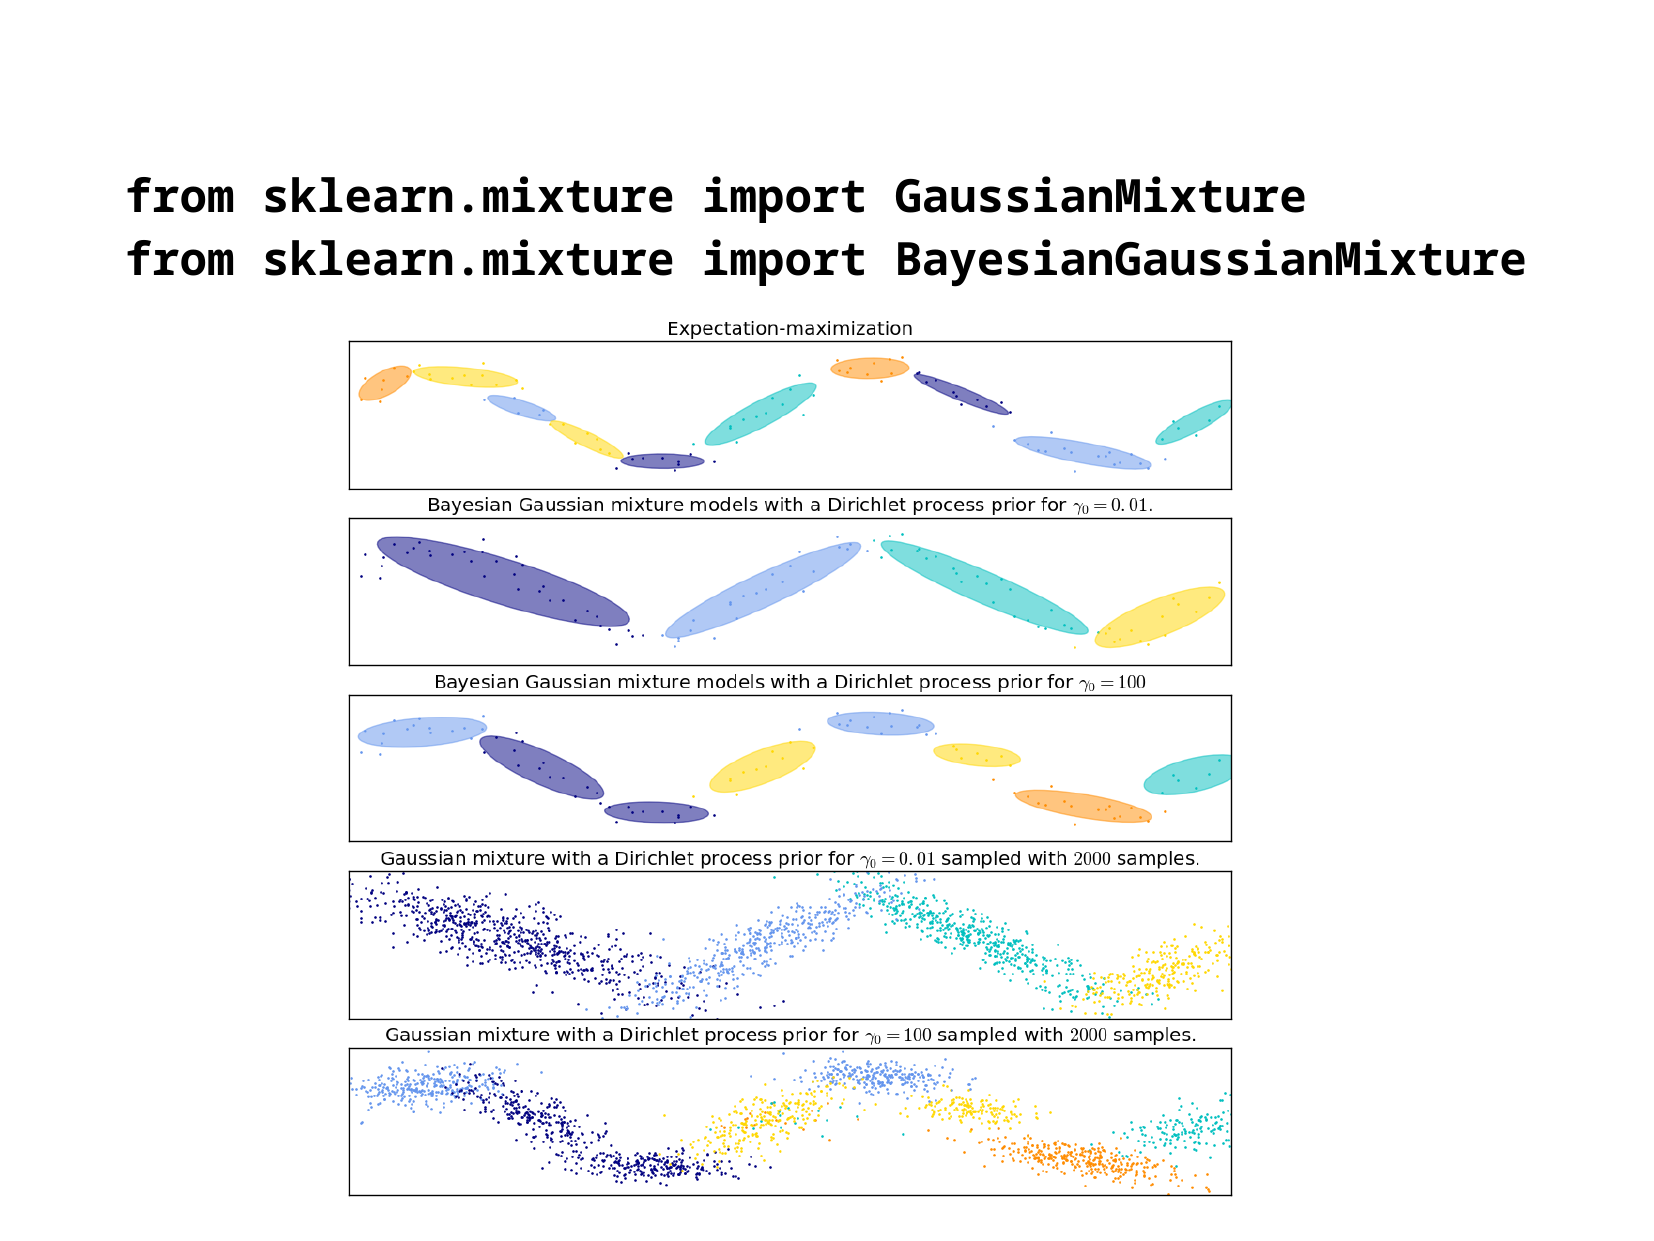

from sklearn.mixture import GaussianMixture
from sklearn.mixture import BayesianGaussianMixture